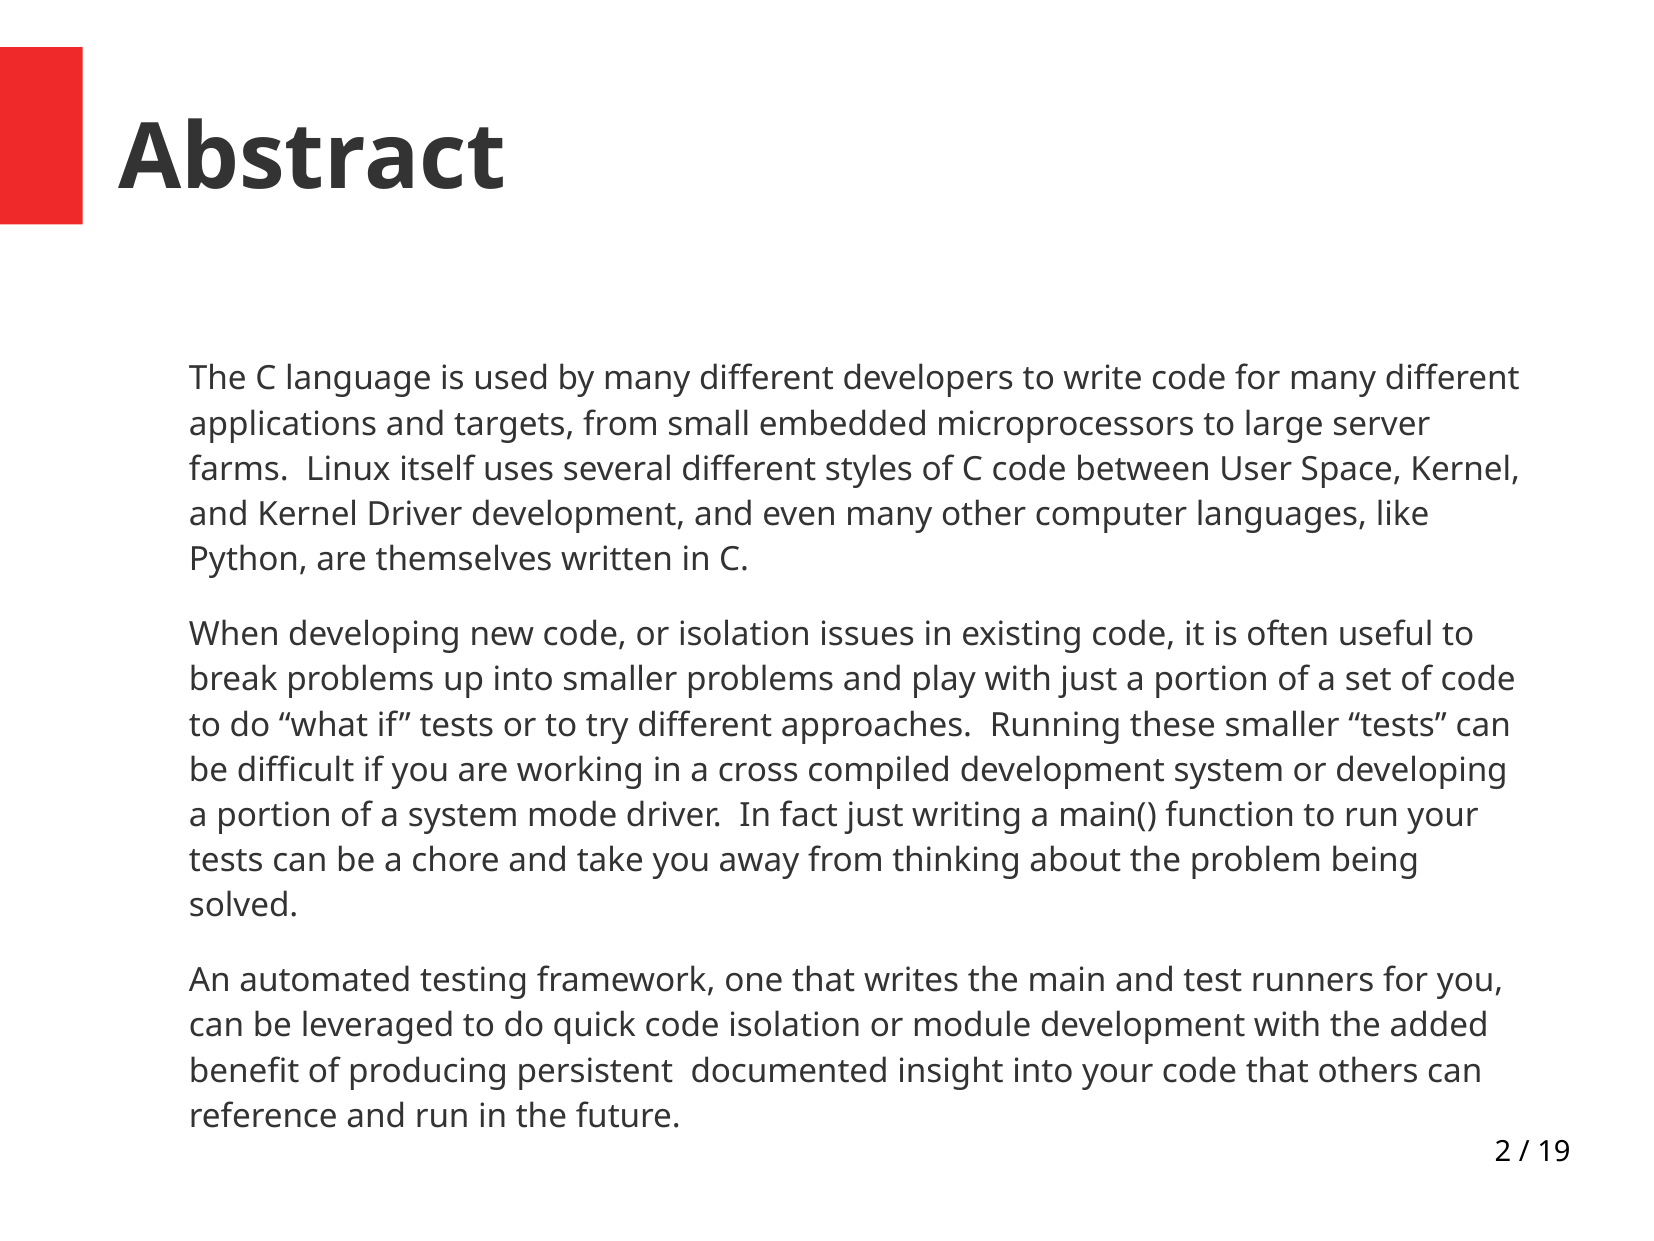

# Abstract
The C language is used by many different developers to write code for many different applications and targets, from small embedded microprocessors to large server farms. Linux itself uses several different styles of C code between User Space, Kernel, and Kernel Driver development, and even many other computer languages, like Python, are themselves written in C.
When developing new code, or isolation issues in existing code, it is often useful to break problems up into smaller problems and play with just a portion of a set of code to do “what if” tests or to try different approaches. Running these smaller “tests” can be difficult if you are working in a cross compiled development system or developing a portion of a system mode driver. In fact just writing a main() function to run your tests can be a chore and take you away from thinking about the problem being solved.
An automated testing framework, one that writes the main and test runners for you, can be leveraged to do quick code isolation or module development with the added benefit of producing persistent documented insight into your code that others can reference and run in the future.
2